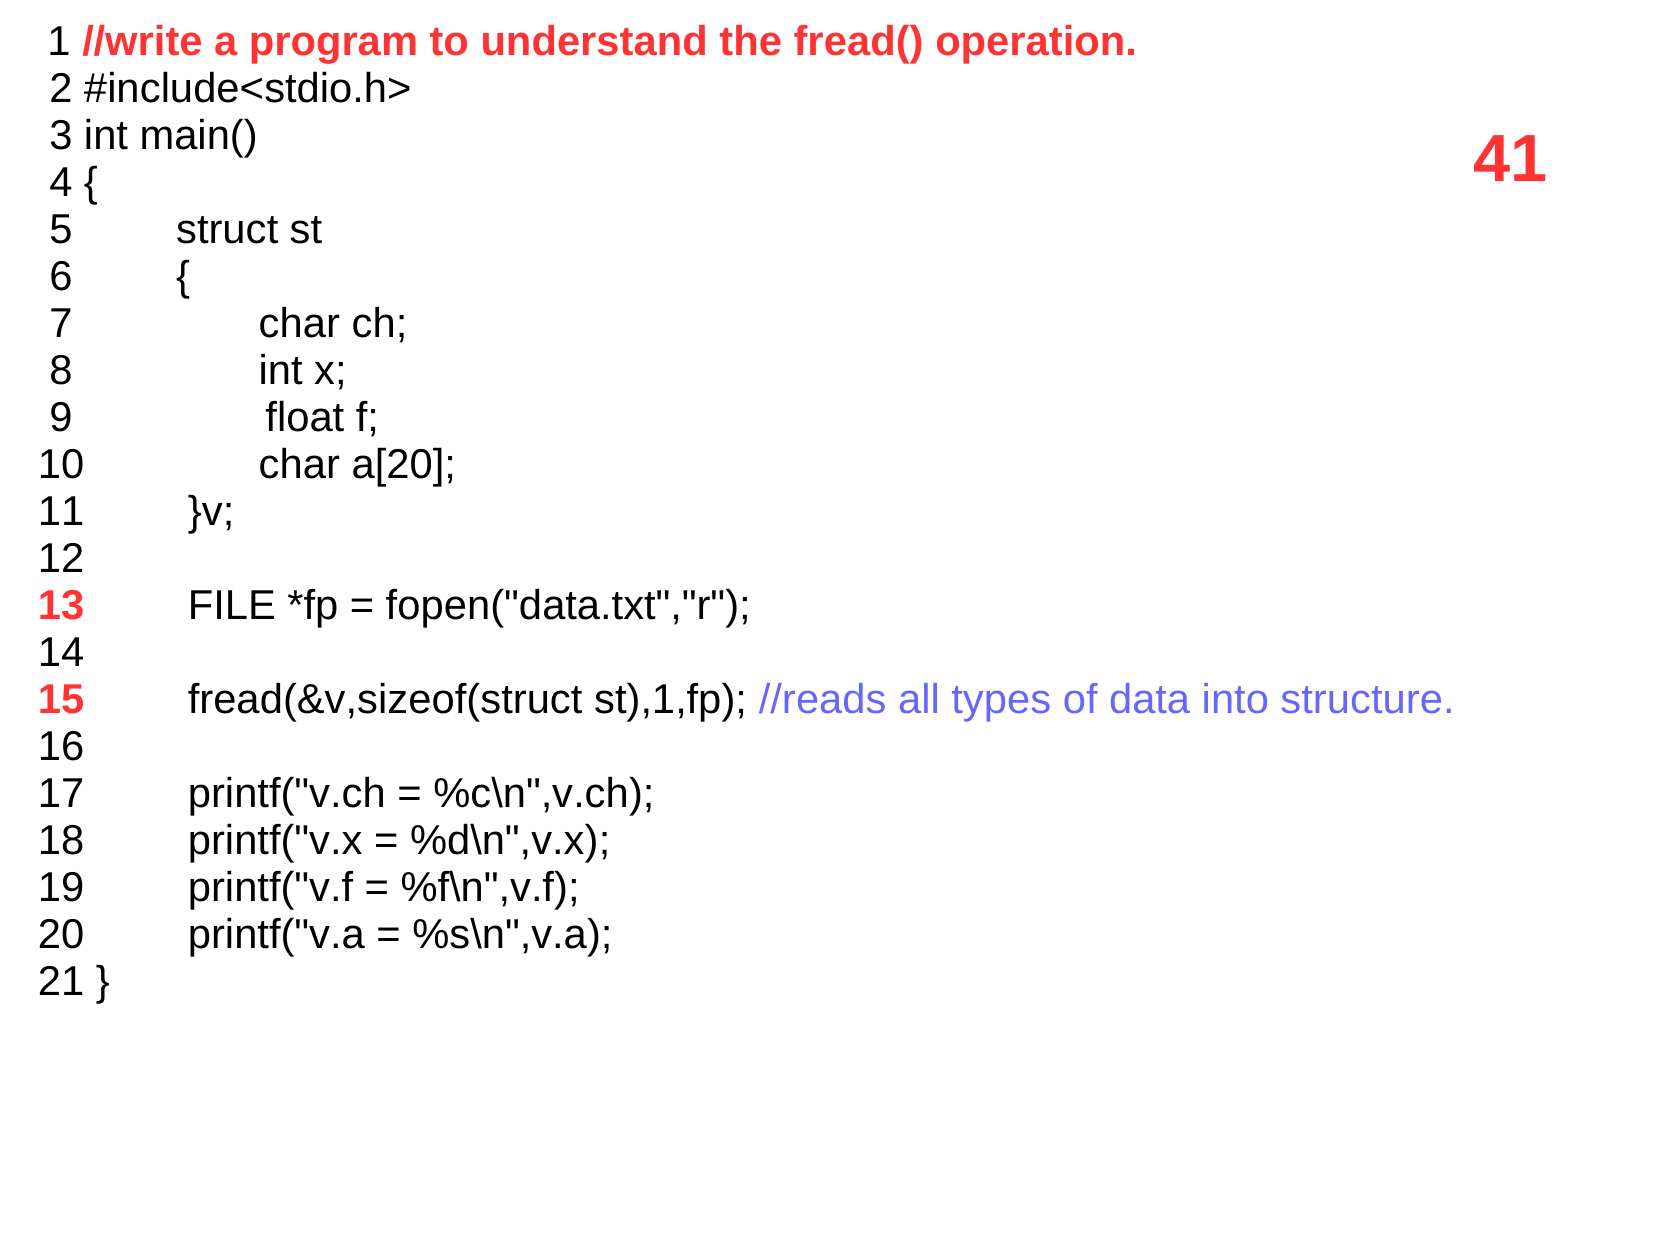

1 //write a program to understand the fread() operation.
 2 #include<stdio.h>
 3 int main()
 4 {
 5 struct st
 6 {
 7 		 char ch;
 8 	 int x;
 9 		 float f;
 10 	 char a[20];
 11 }v;
 12
 13 FILE *fp = fopen("data.txt","r");
 14
 15 fread(&v,sizeof(struct st),1,fp); //reads all types of data into structure.
 16
 17 printf("v.ch = %c\n",v.ch);
 18 printf("v.x = %d\n",v.x);
 19 printf("v.f = %f\n",v.f);
 20 printf("v.a = %s\n",v.a);
 21 }
41